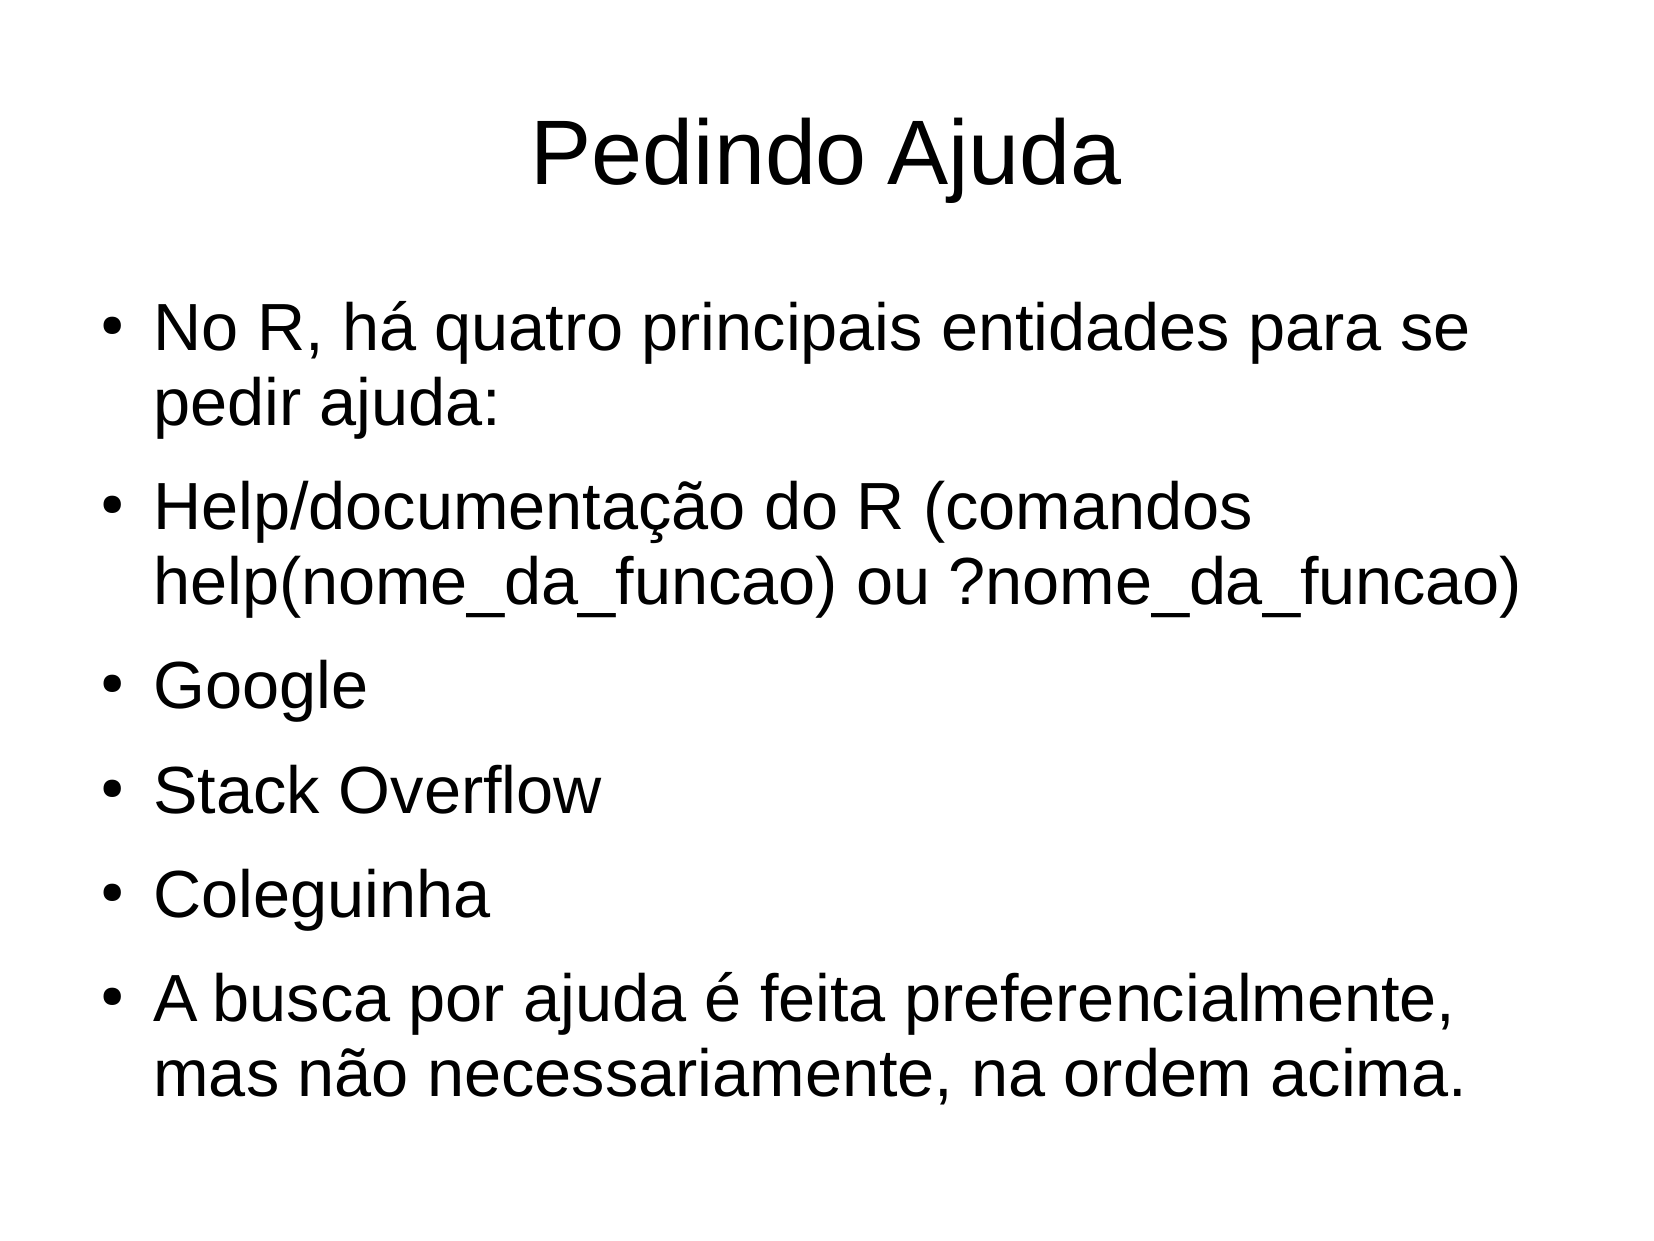

# Pedindo Ajuda
No R, há quatro principais entidades para se pedir ajuda:
Help/documentação do R (comandos help(nome_da_funcao) ou ?nome_da_funcao)
Google
Stack Overflow
Coleguinha
A busca por ajuda é feita preferencialmente, mas não necessariamente, na ordem acima.